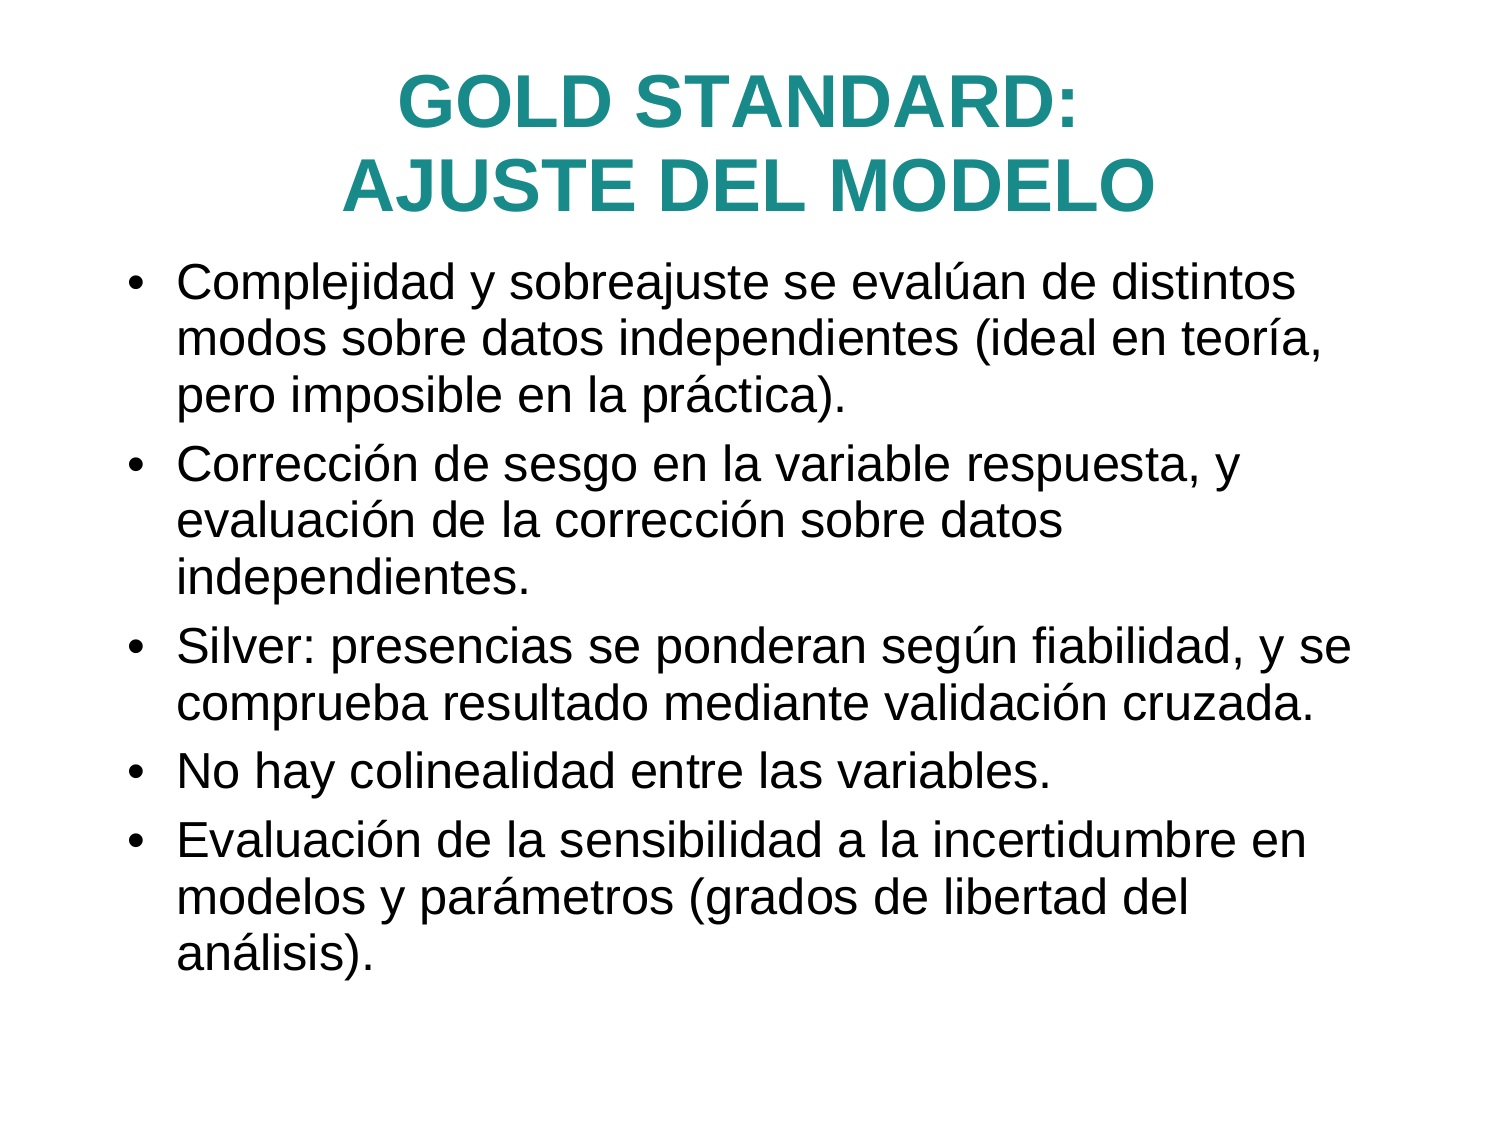

# GOLD STANDARD: AJUSTE DEL MODELO
Complejidad y sobreajuste se evalúan de distintos modos sobre datos independientes (ideal en teoría, pero imposible en la práctica).
Corrección de sesgo en la variable respuesta, y evaluación de la corrección sobre datos independientes.
Silver: presencias se ponderan según fiabilidad, y se comprueba resultado mediante validación cruzada.
No hay colinealidad entre las variables.
Evaluación de la sensibilidad a la incertidumbre en modelos y parámetros (grados de libertad del análisis).